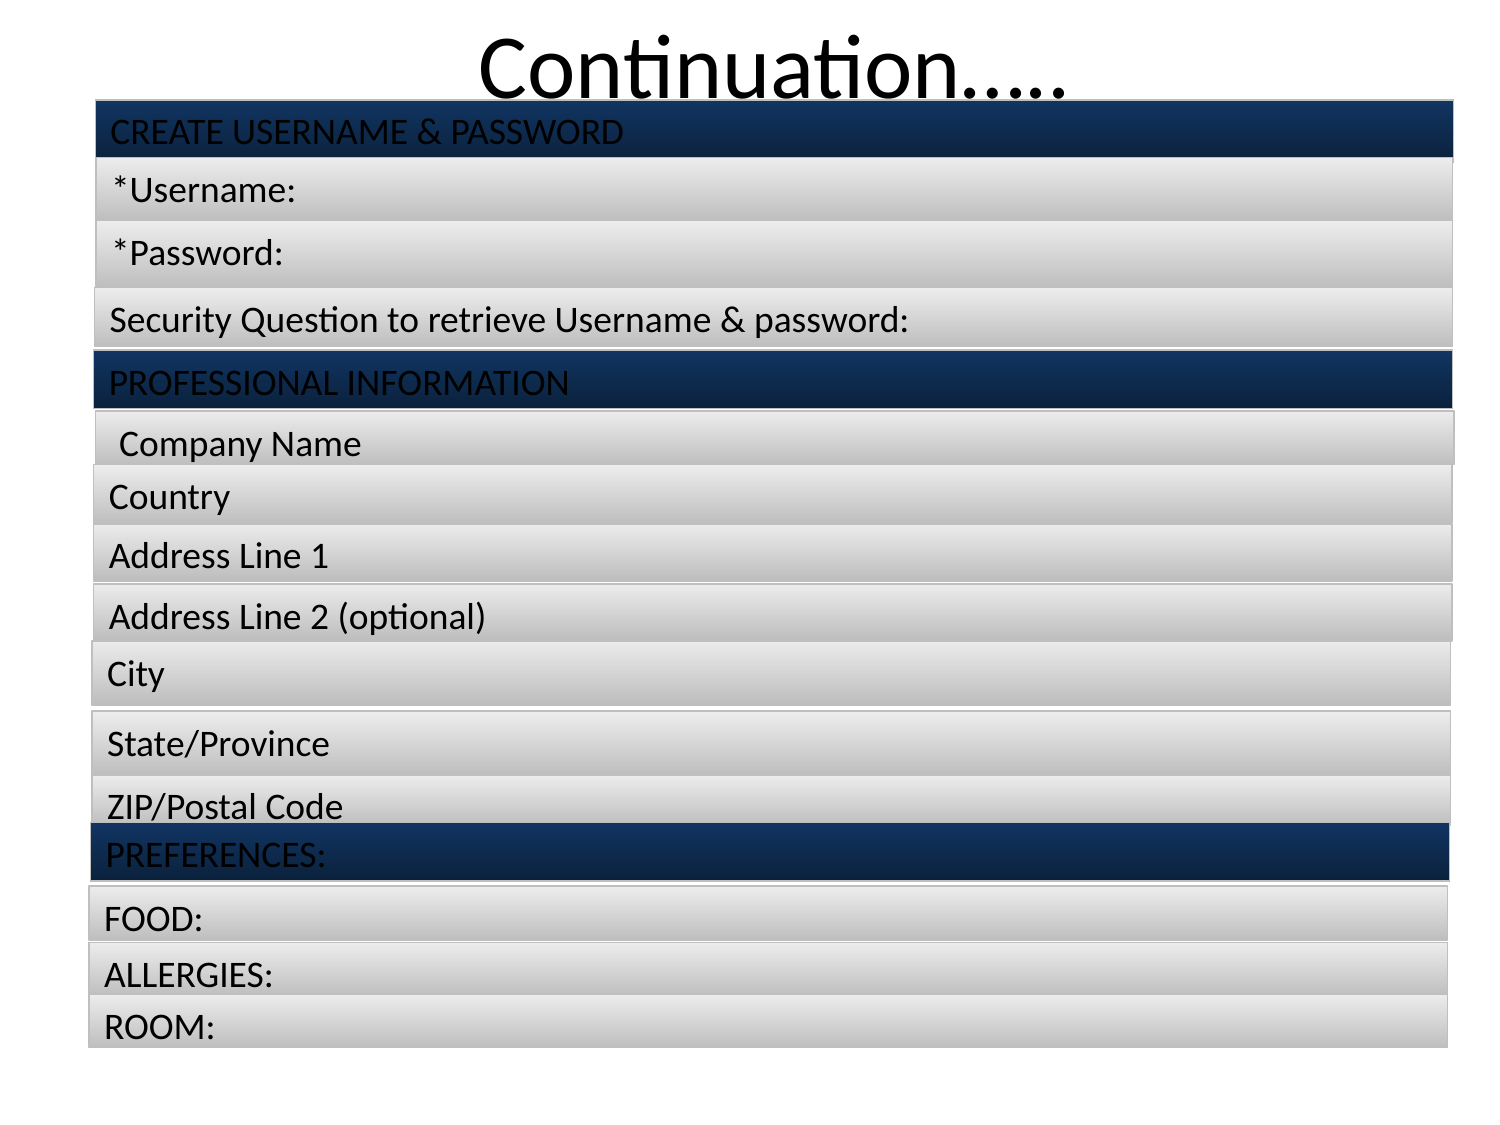

# Continuation…..
CREATE USERNAME & PASSWORD
*Username:
*Password:
Security Question to retrieve Username & password:
PROFESSIONAL INFORMATION
 Company Name
Country
Address Line 1
Address Line 2 (optional)
City
State/Province
ZIP/Postal Code
PREFERENCES:
FOOD:
ALLERGIES:
ROOM: